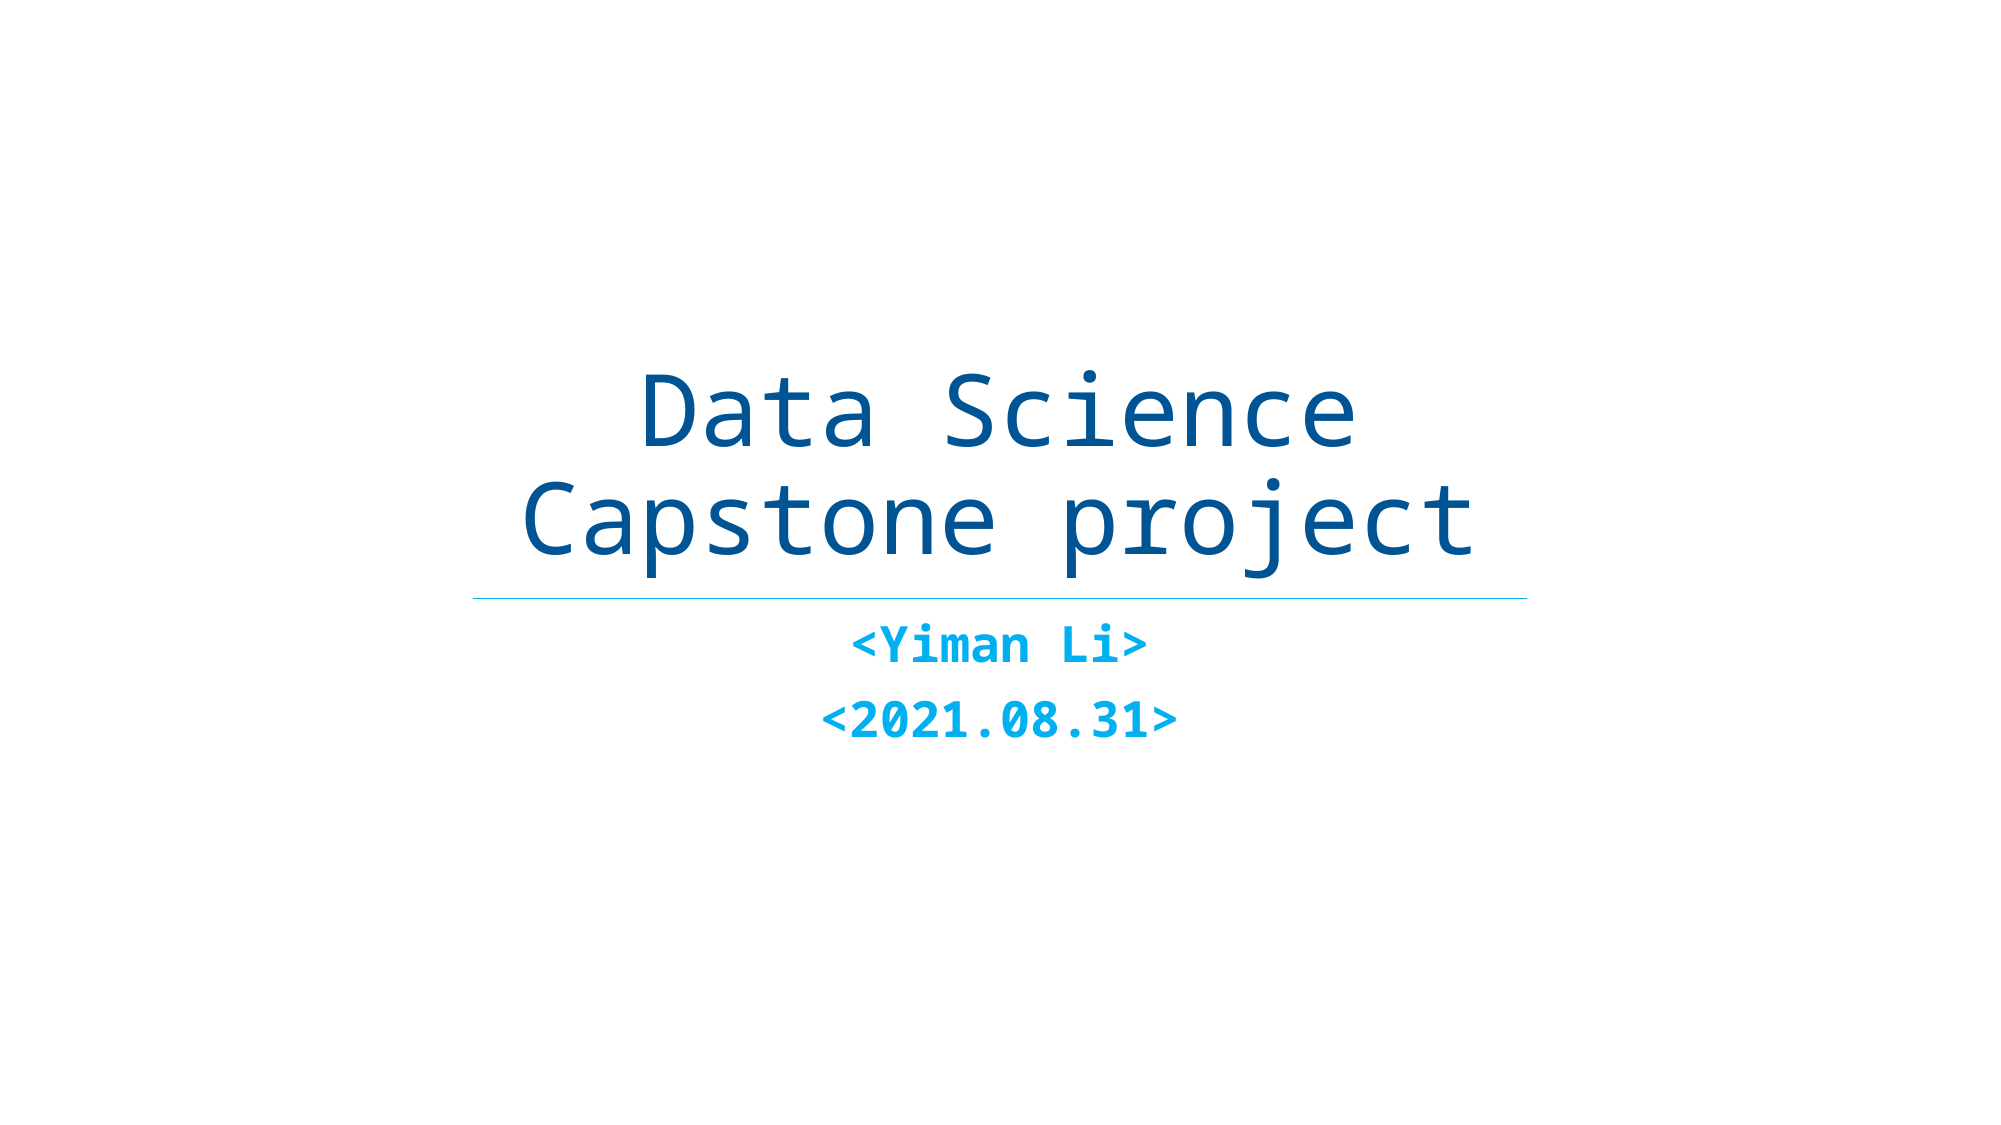

# Data Science Capstone project
<Yiman Li>
<2021.08.31>